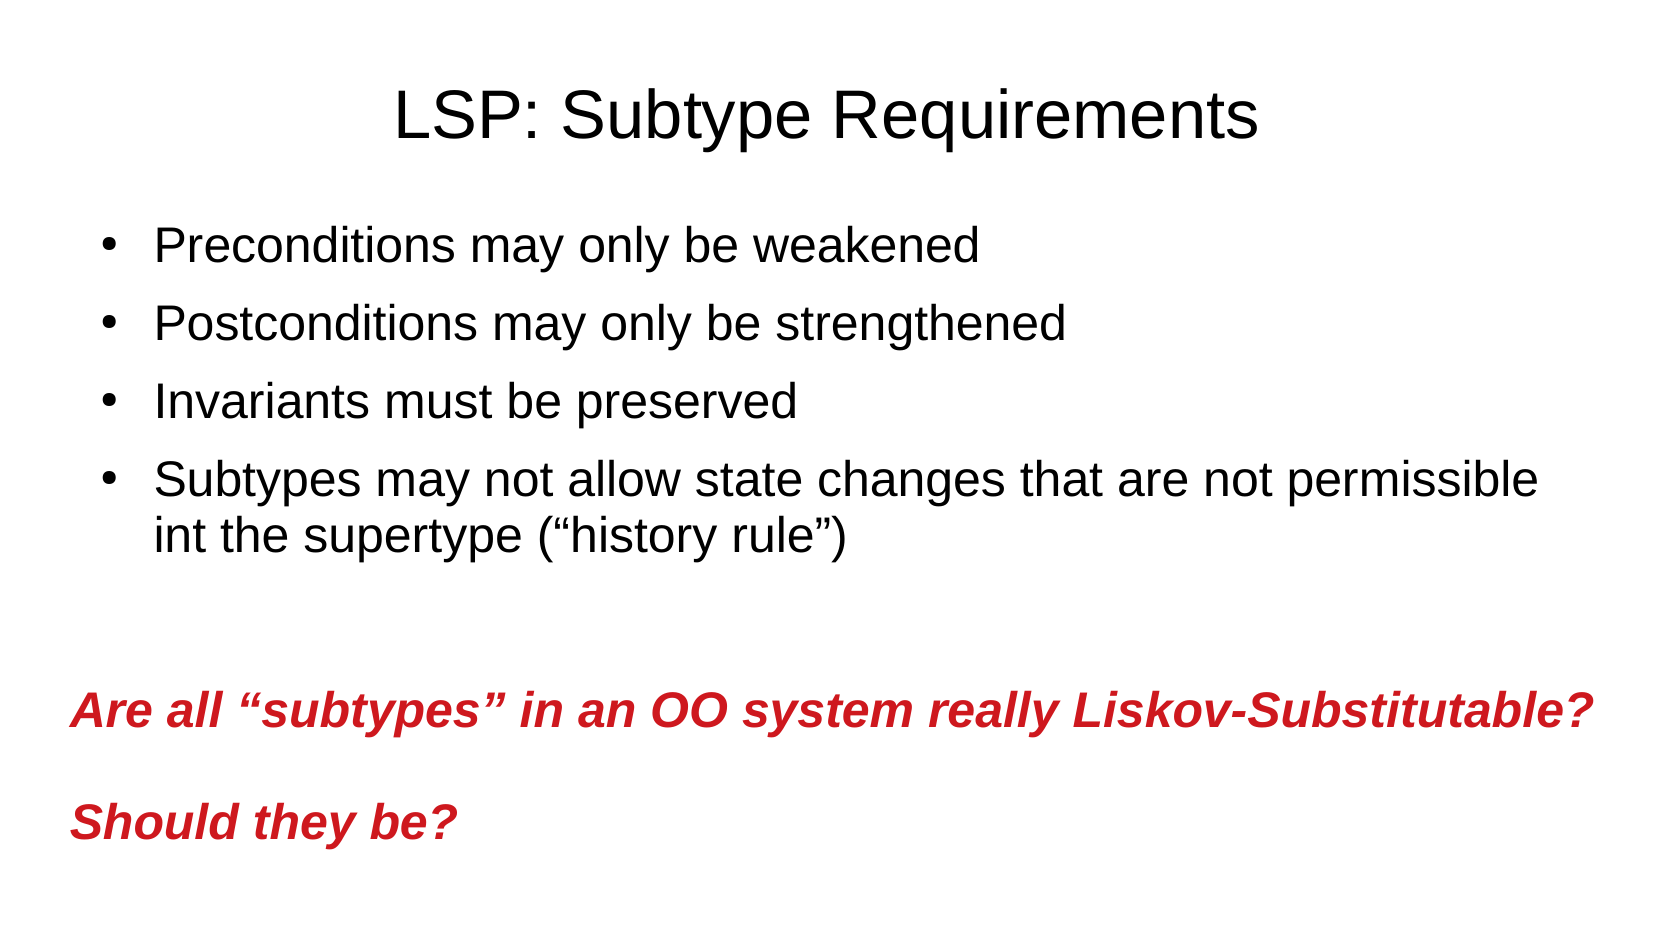

# LSP: Subtype Requirements
Preconditions may only be weakened
Postconditions may only be strengthened
Invariants must be preserved
Subtypes may not allow state changes that are not permissible int the supertype (“history rule”)
Are all “subtypes” in an OO system really Liskov-Substitutable?
Should they be?